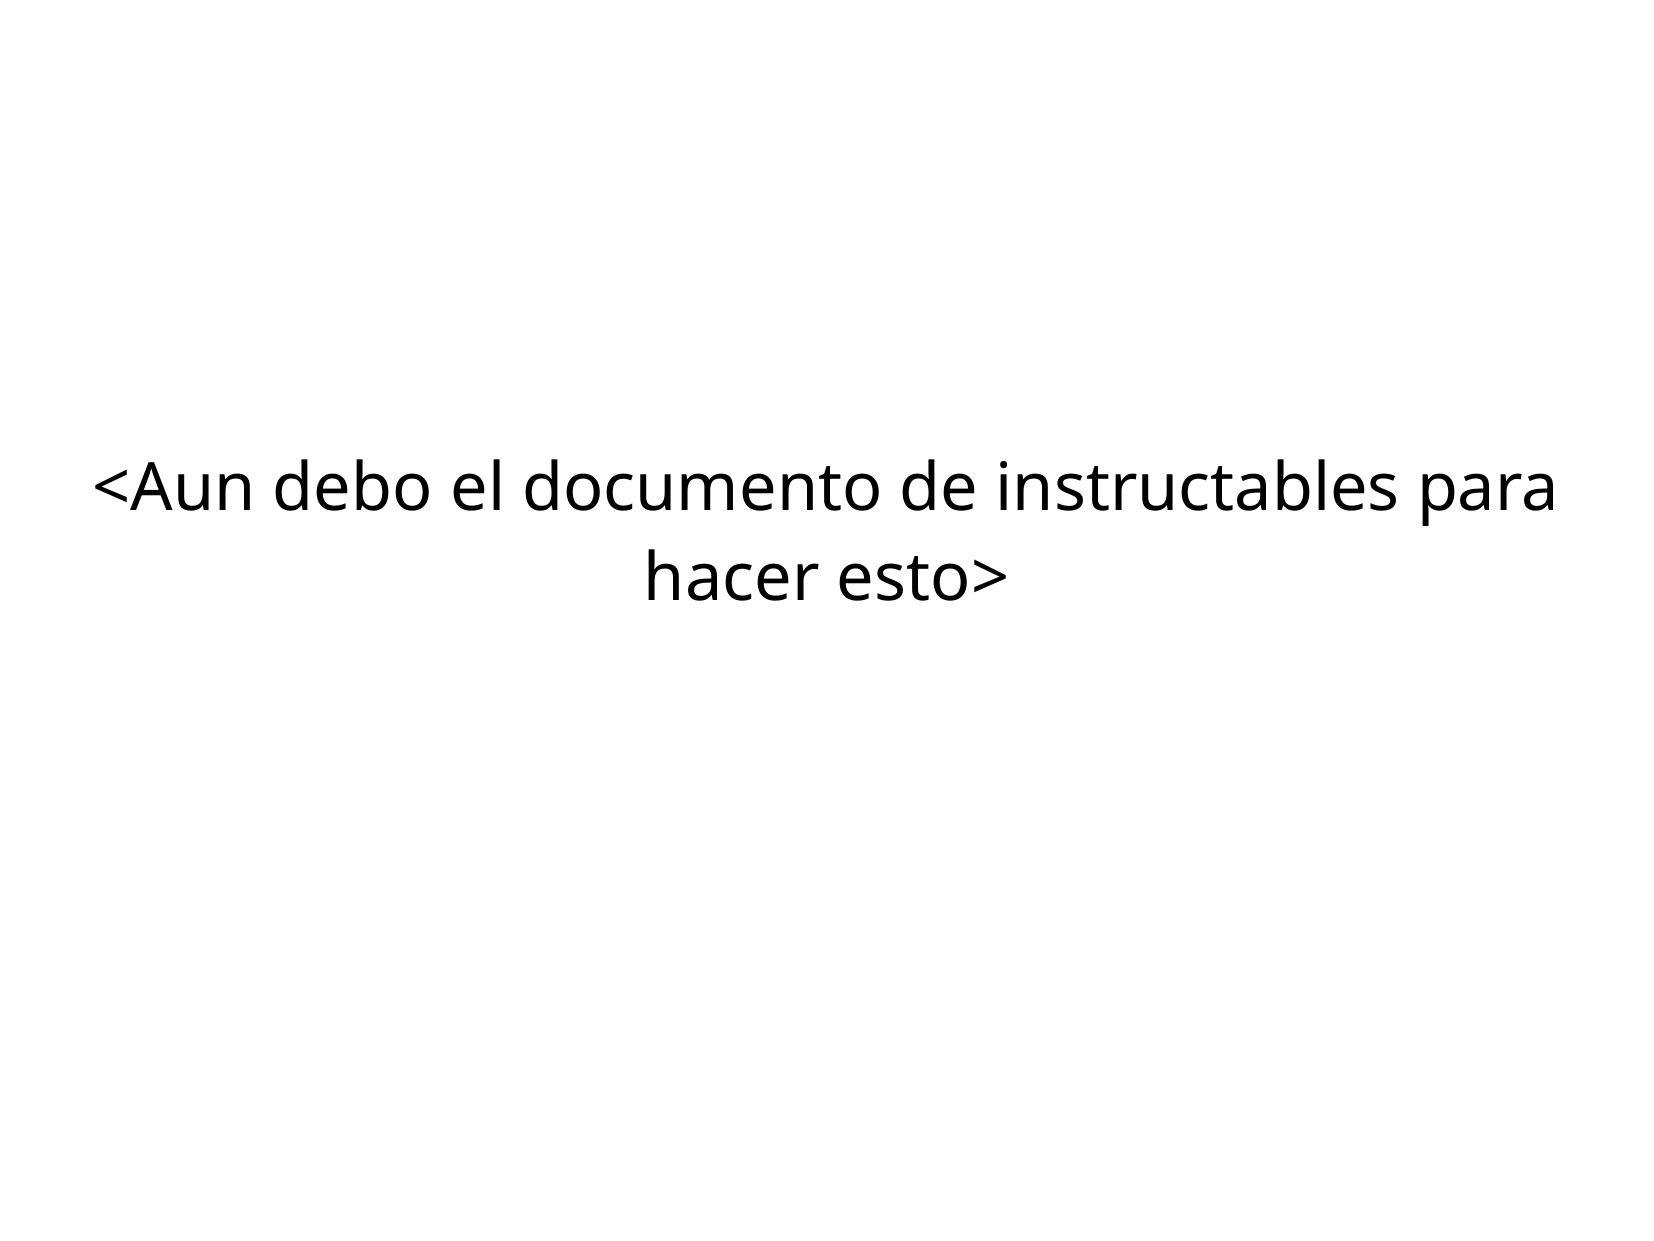

# <Aun debo el documento de instructables para hacer esto>